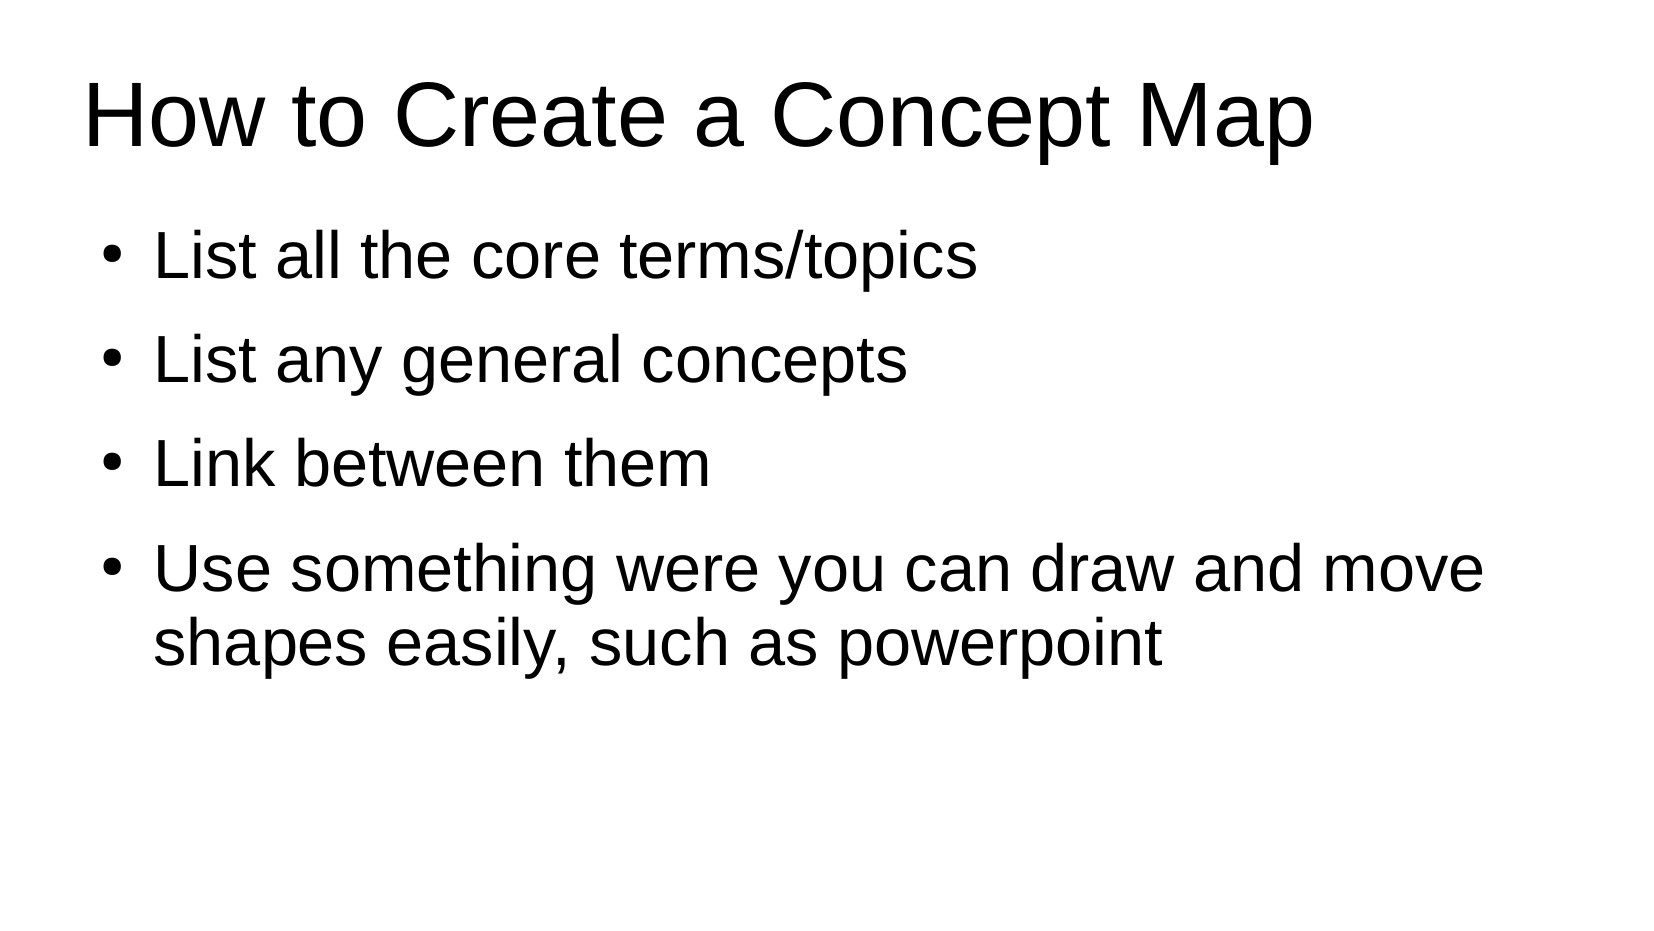

# How to Create a Concept Map
List all the core terms/topics
List any general concepts
Link between them
Use something were you can draw and move shapes easily, such as powerpoint